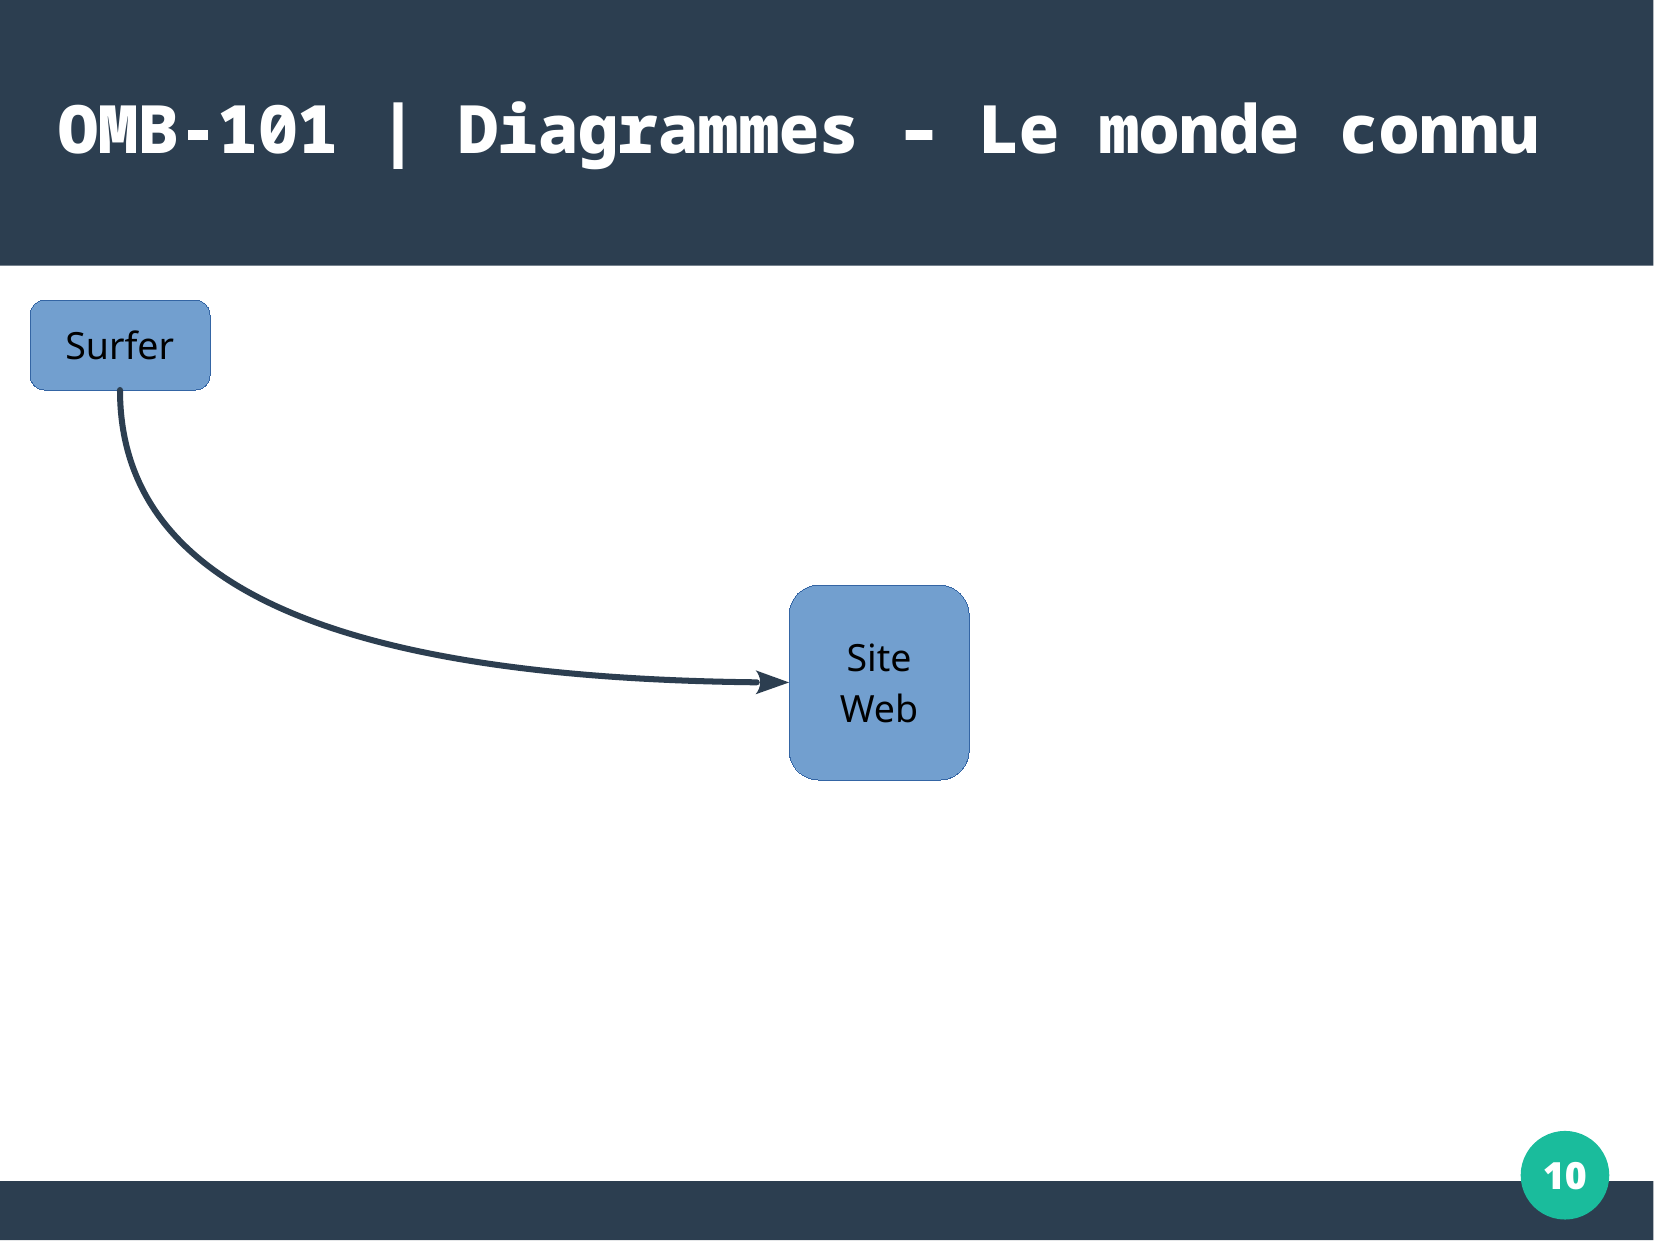

# OMB-101 | Diagrammes – Le monde connu
Surfer
Site
Web
10